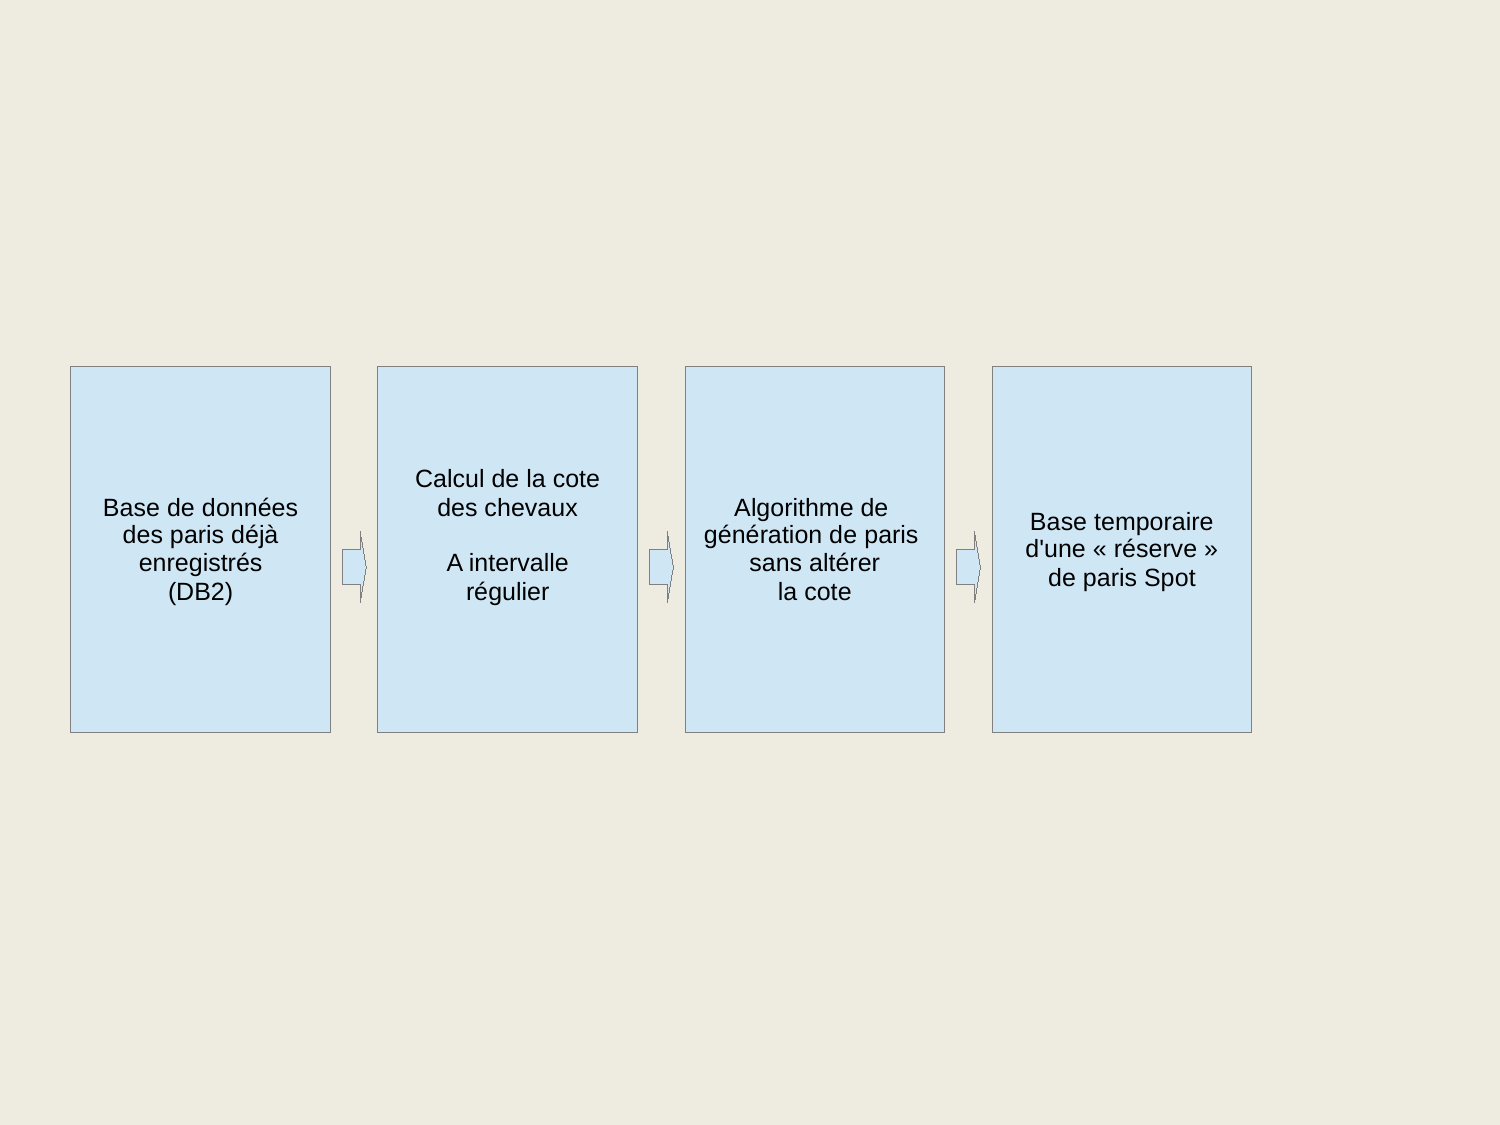

#
Base de données
des paris déjà
enregistrés
(DB2)
Calcul de la cote
des chevaux
A intervalle
régulier
Algorithme de
génération de paris
sans altérer
la cote
Base temporaire
d'une « réserve »
de paris Spot